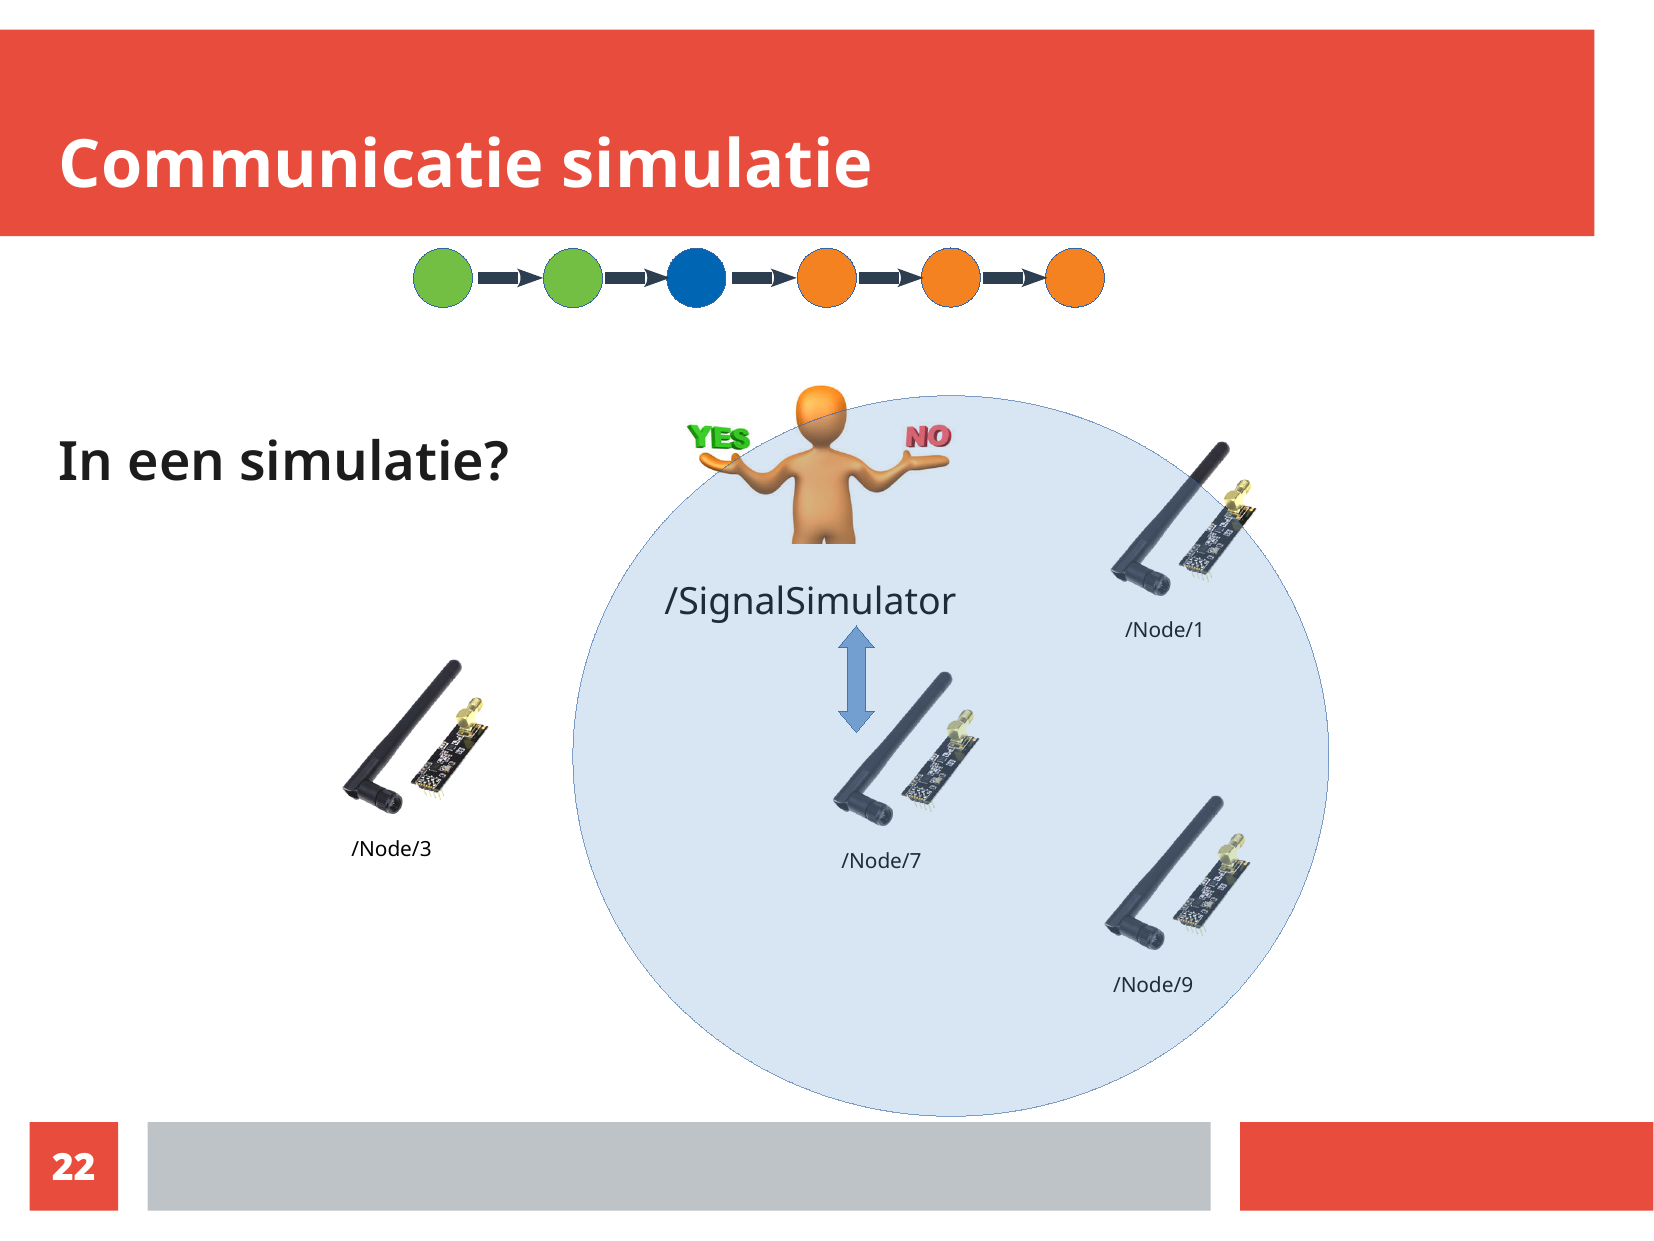

# Communicatie simulatie
In een simulatie?
/SignalSimulator
/Node/1
/Node/3
/Node/7
/Node/9
22